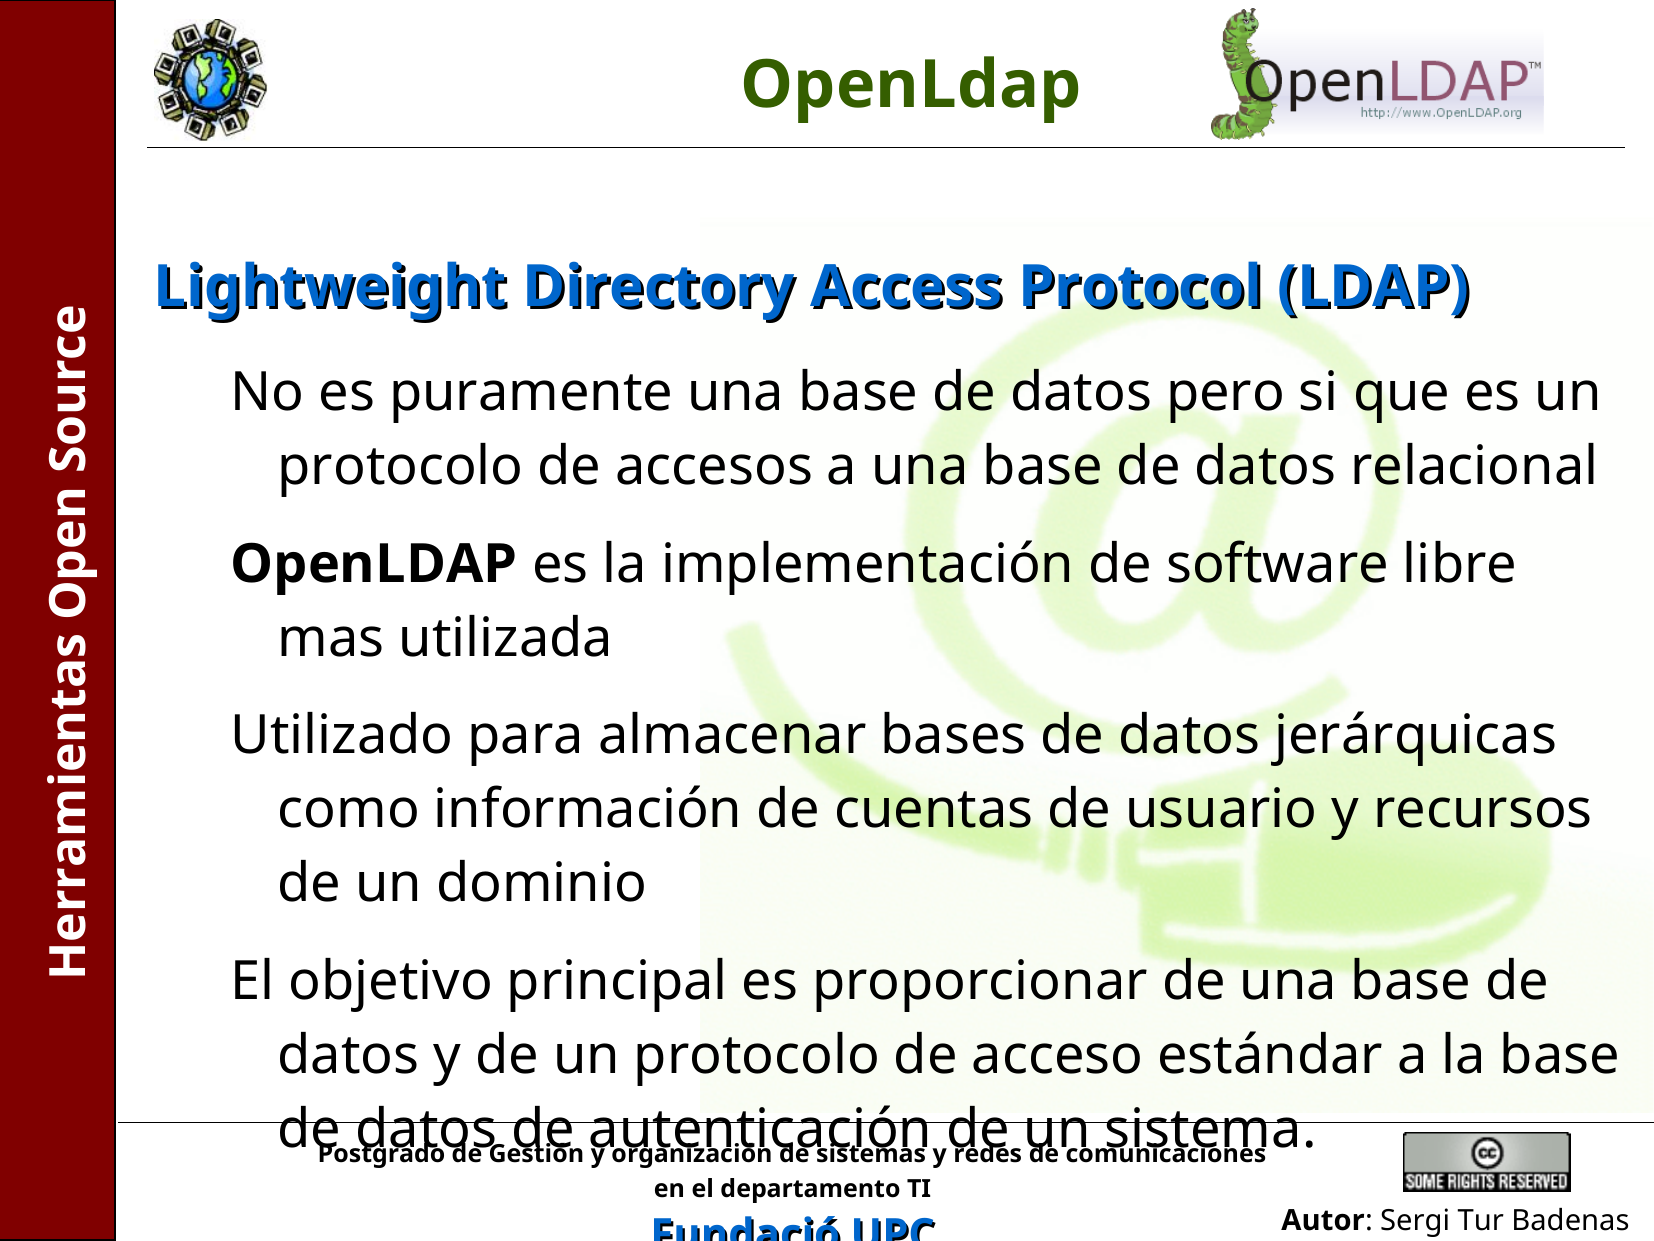

# OpenLdap
Lightweight Directory Access Protocol (LDAP)
No es puramente una base de datos pero si que es un protocolo de accesos a una base de datos relacional
OpenLDAP es la implementación de software libre mas utilizada
Utilizado para almacenar bases de datos jerárquicas como información de cuentas de usuario y recursos de un dominio
El objetivo principal es proporcionar de una base de datos y de un protocolo de acceso estándar a la base de datos de autenticación de un sistema.